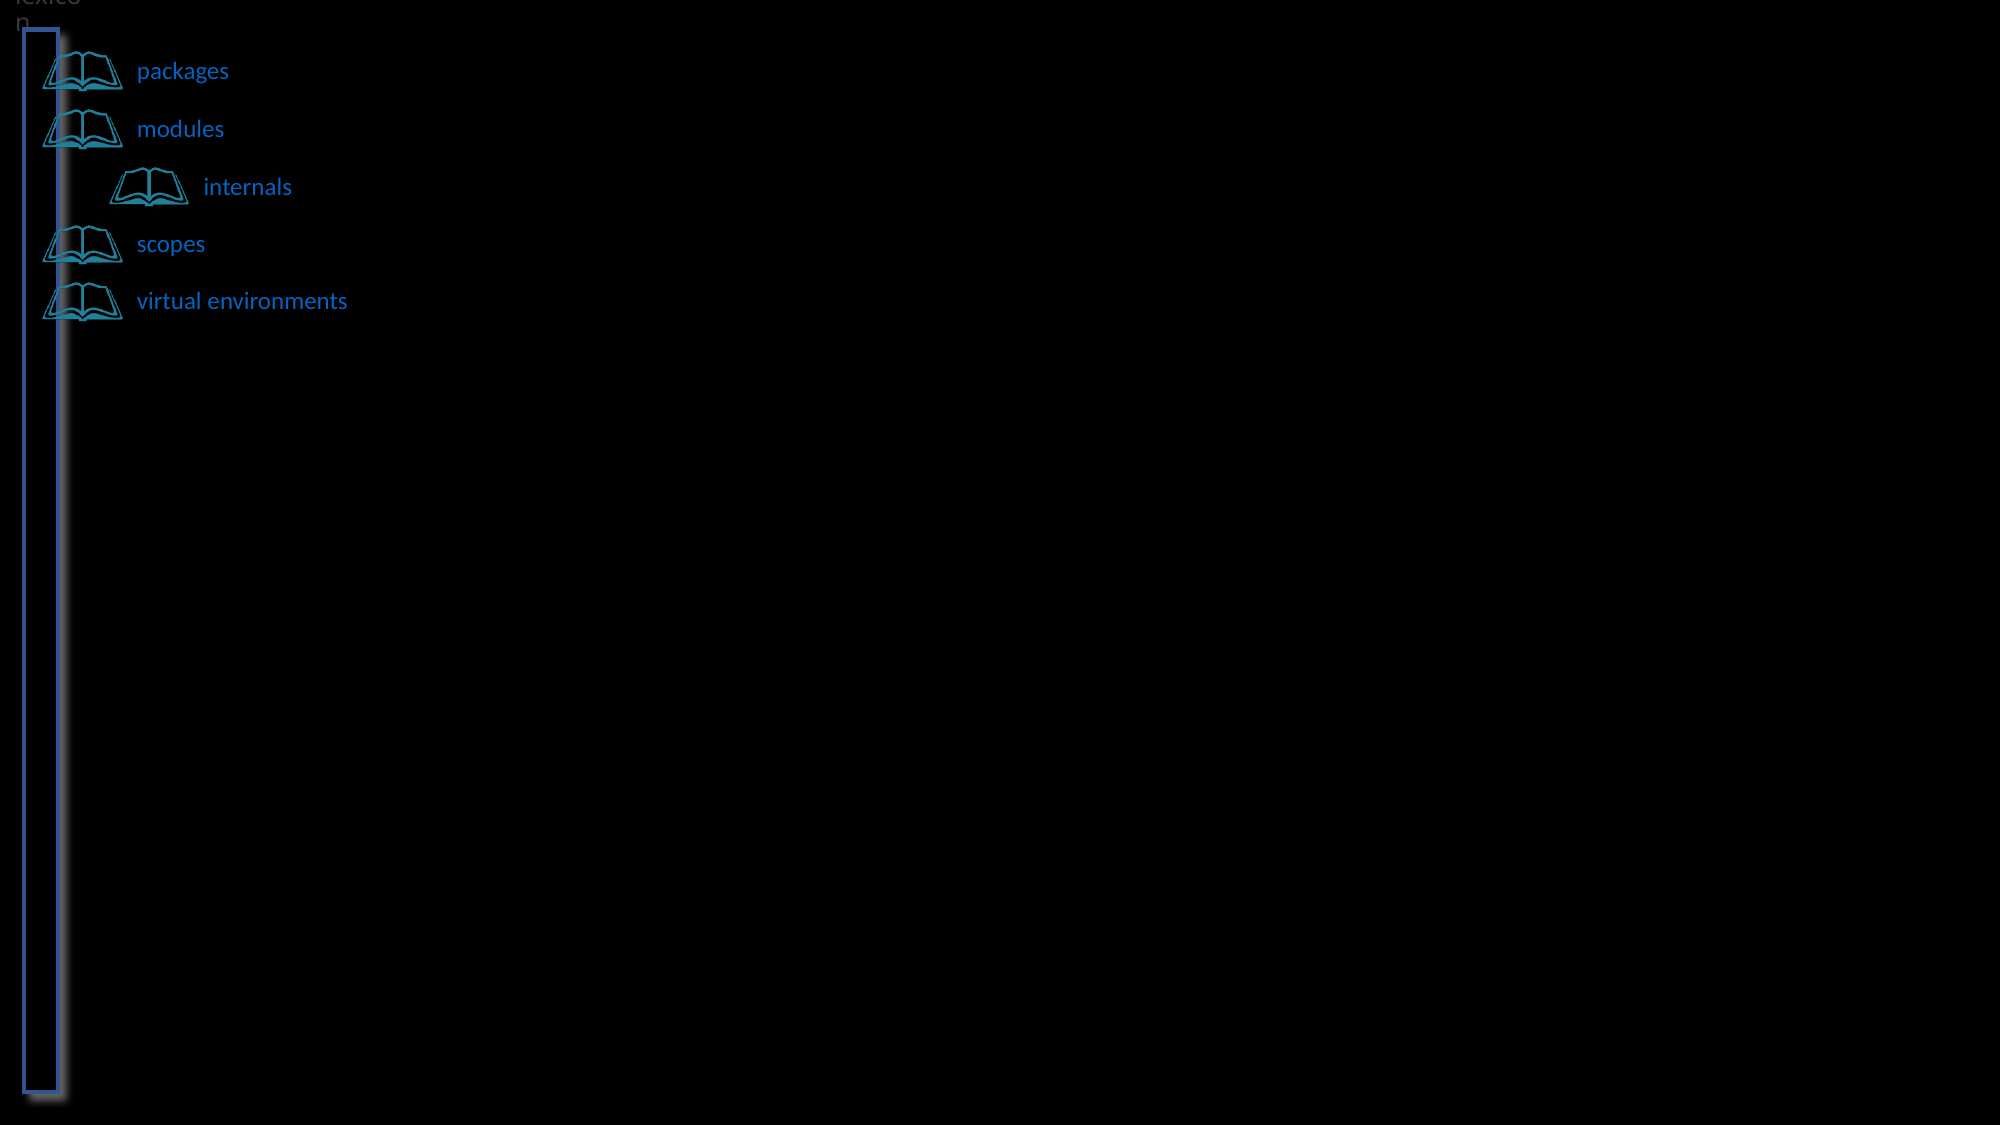

# 2. lexicon
packages
modules
internals
scopes
virtual environments